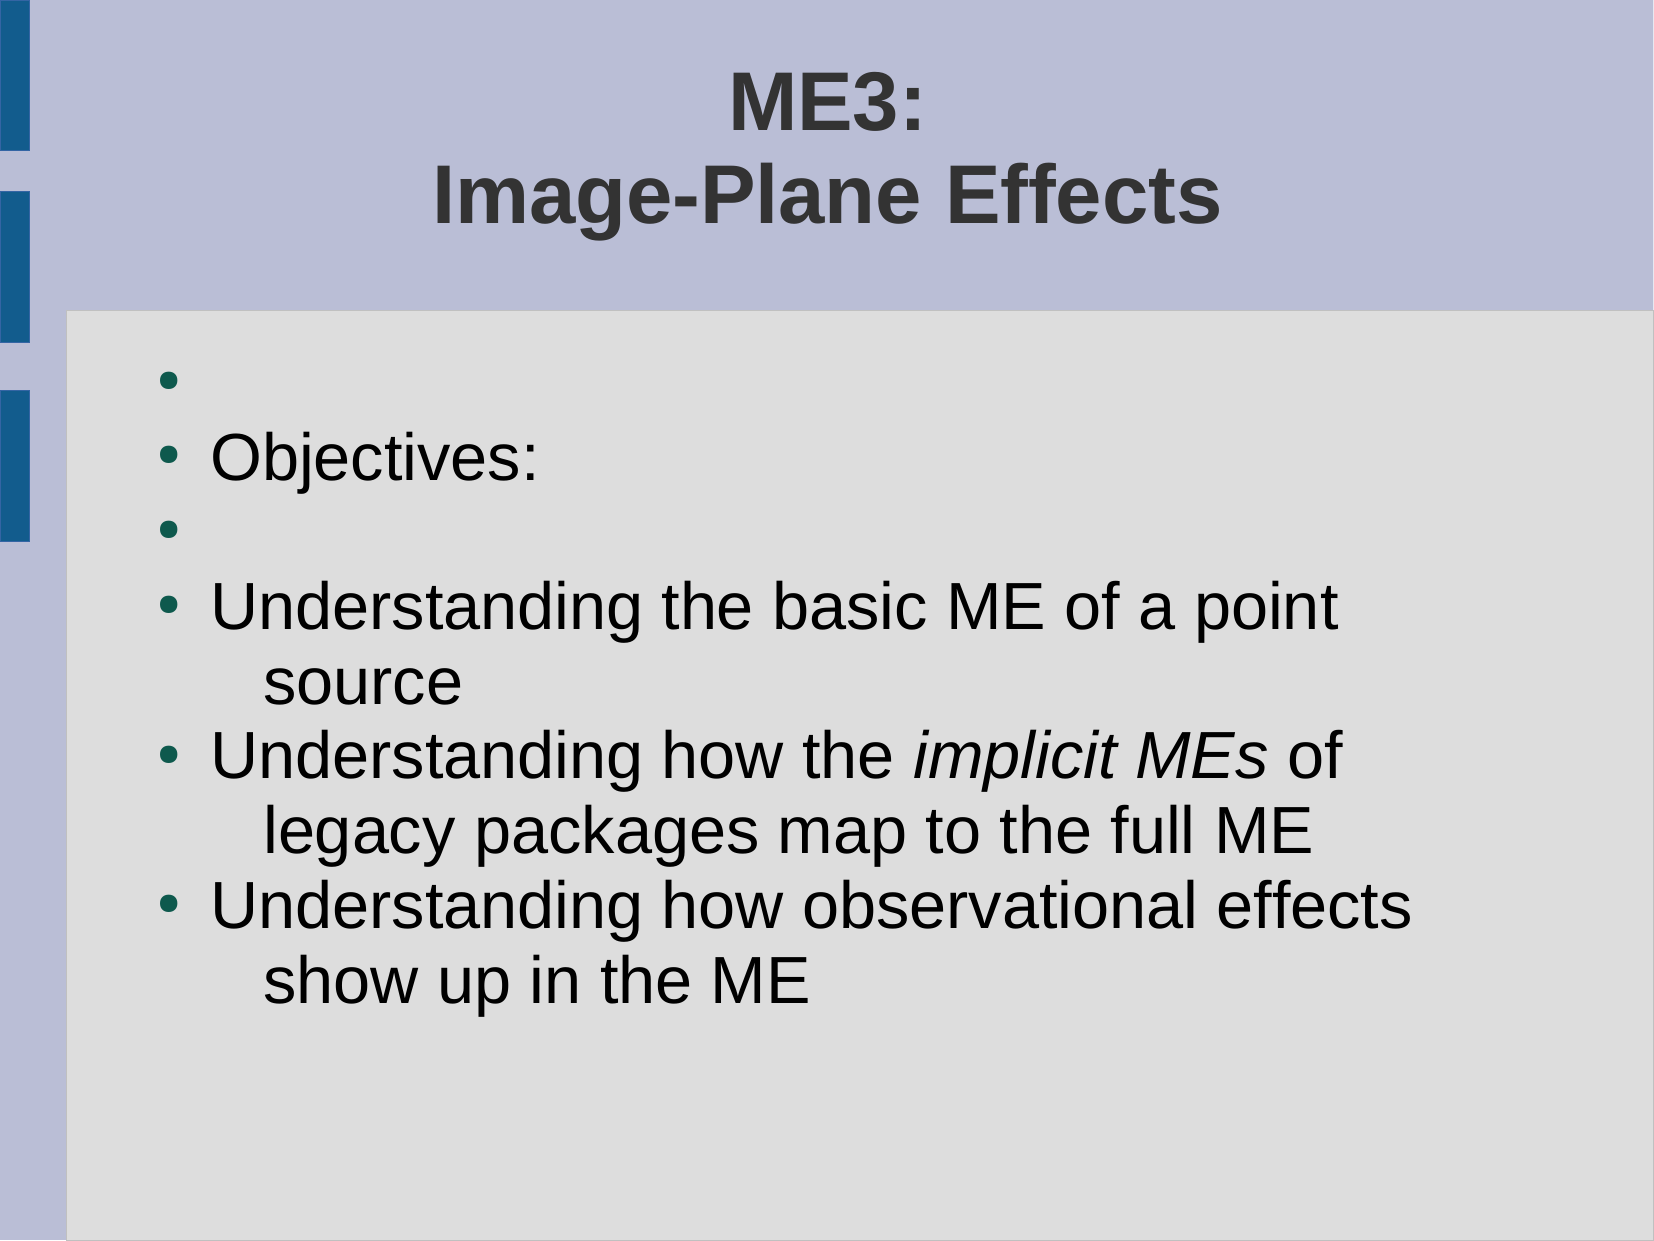

# ME3: Image-Plane Effects
Objectives:
Understanding the basic ME of a point source
Understanding how the implicit MEs of legacy packages map to the full ME
Understanding how observational effects show up in the ME